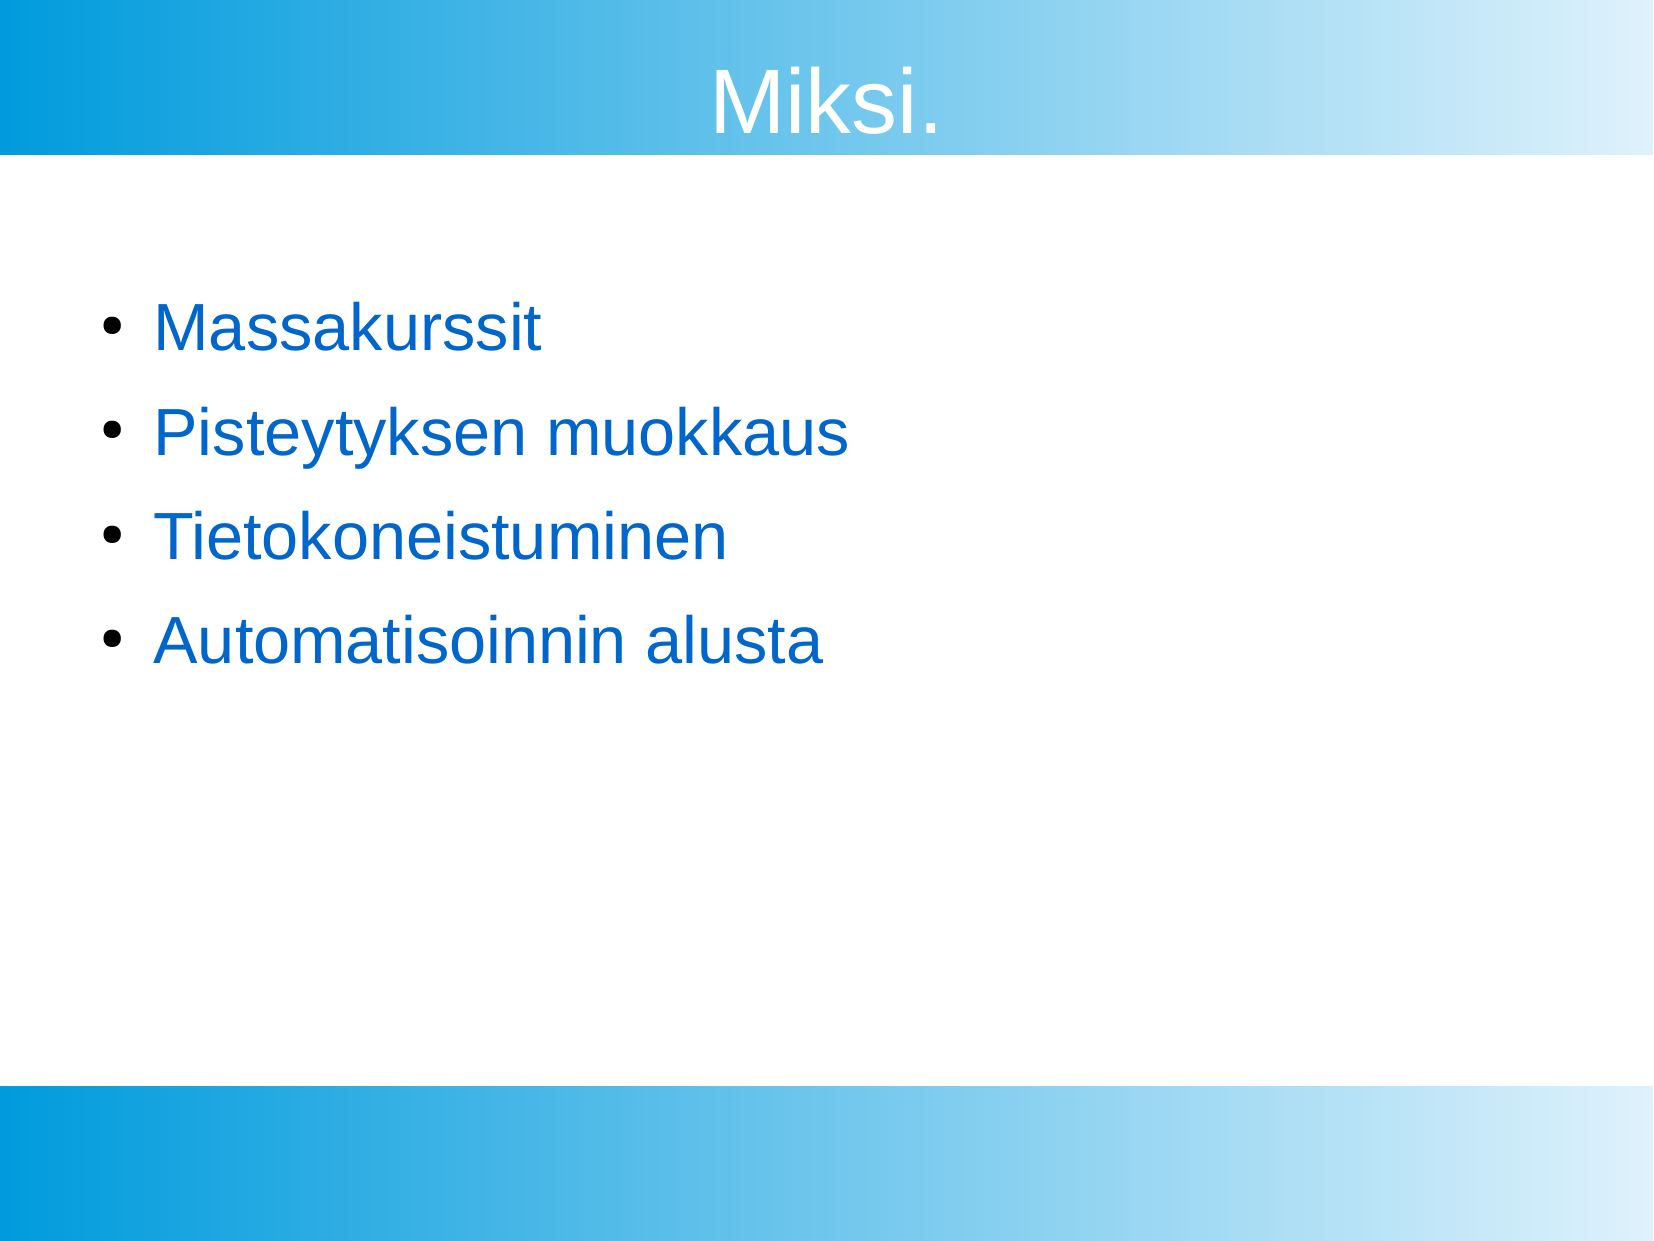

# Miksi.
Massakurssit
Pisteytyksen muokkaus
Tietokoneistuminen
Automatisoinnin alusta